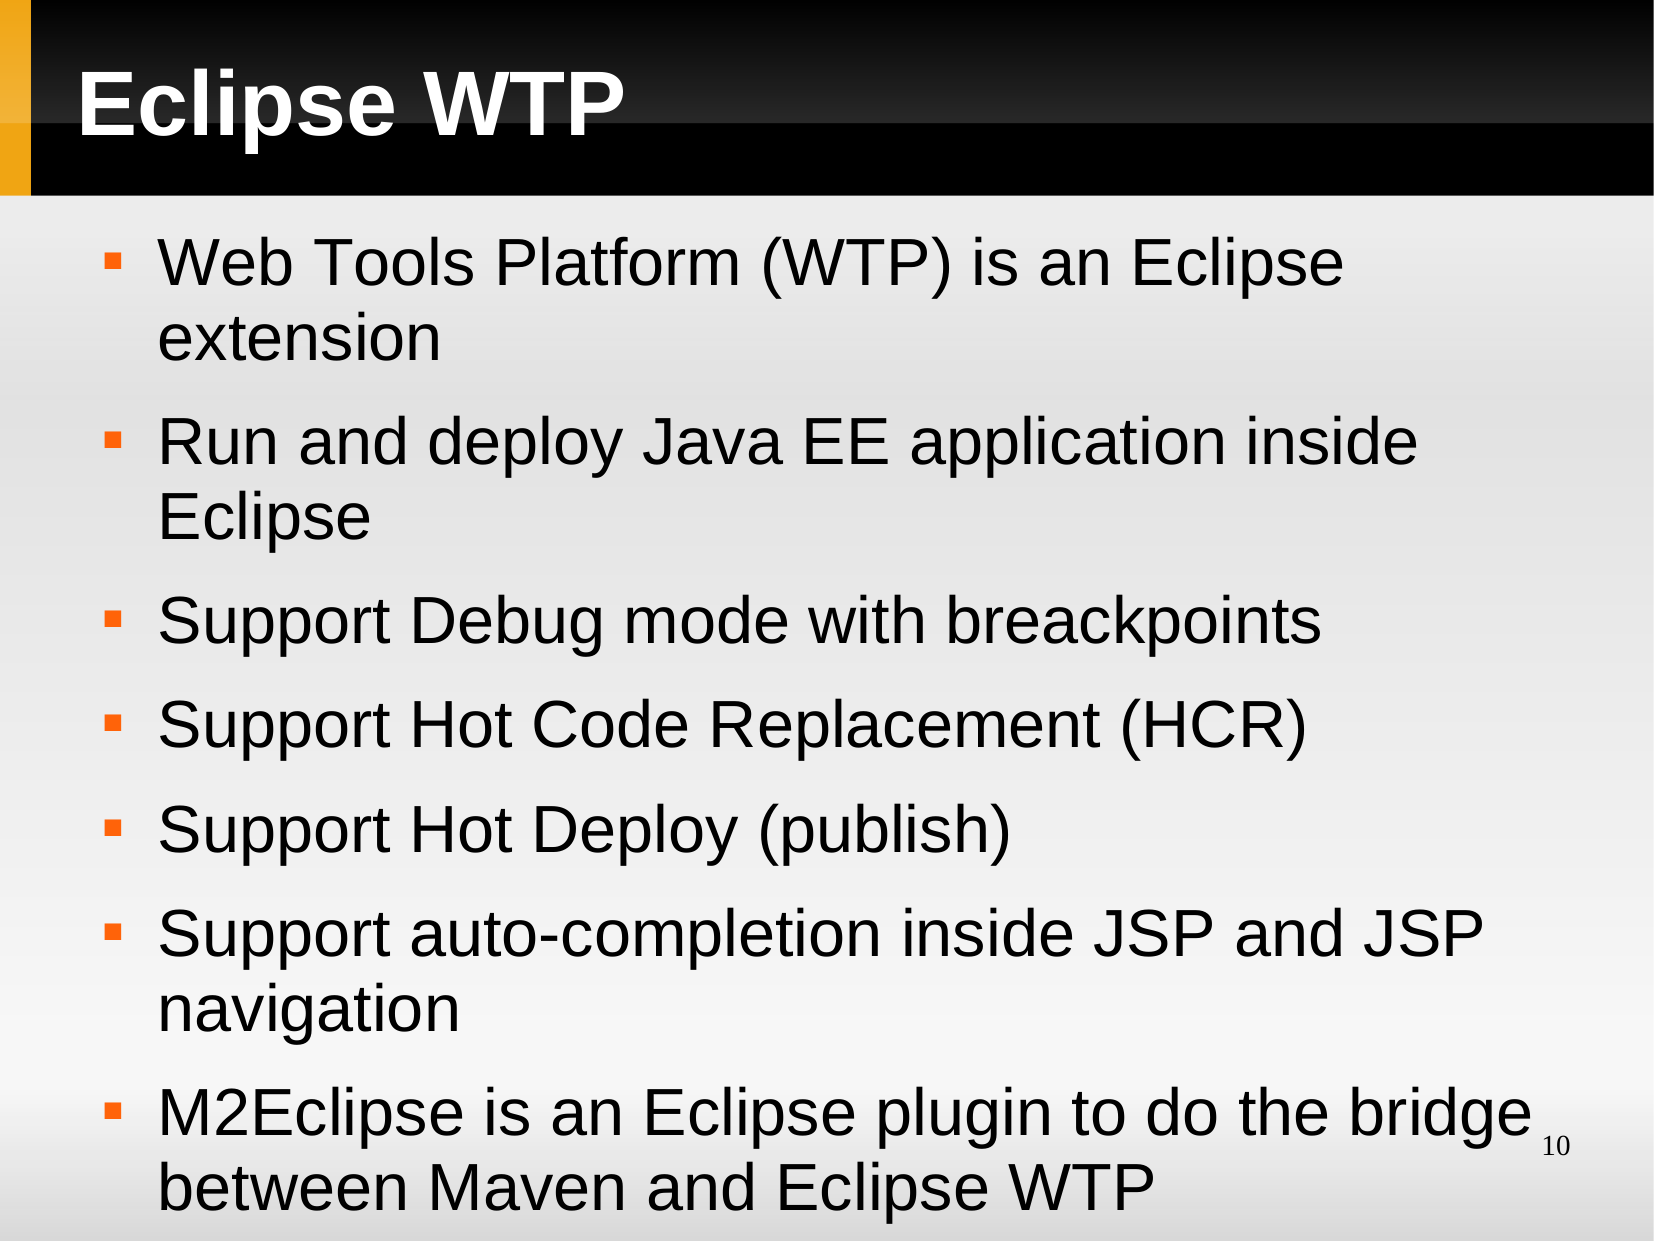

# Eclipse WTP
Web Tools Platform (WTP) is an Eclipse extension
Run and deploy Java EE application inside Eclipse
Support Debug mode with breackpoints
Support Hot Code Replacement (HCR)
Support Hot Deploy (publish)
Support auto-completion inside JSP and JSP navigation
M2Eclipse is an Eclipse plugin to do the bridge between Maven and Eclipse WTP
10